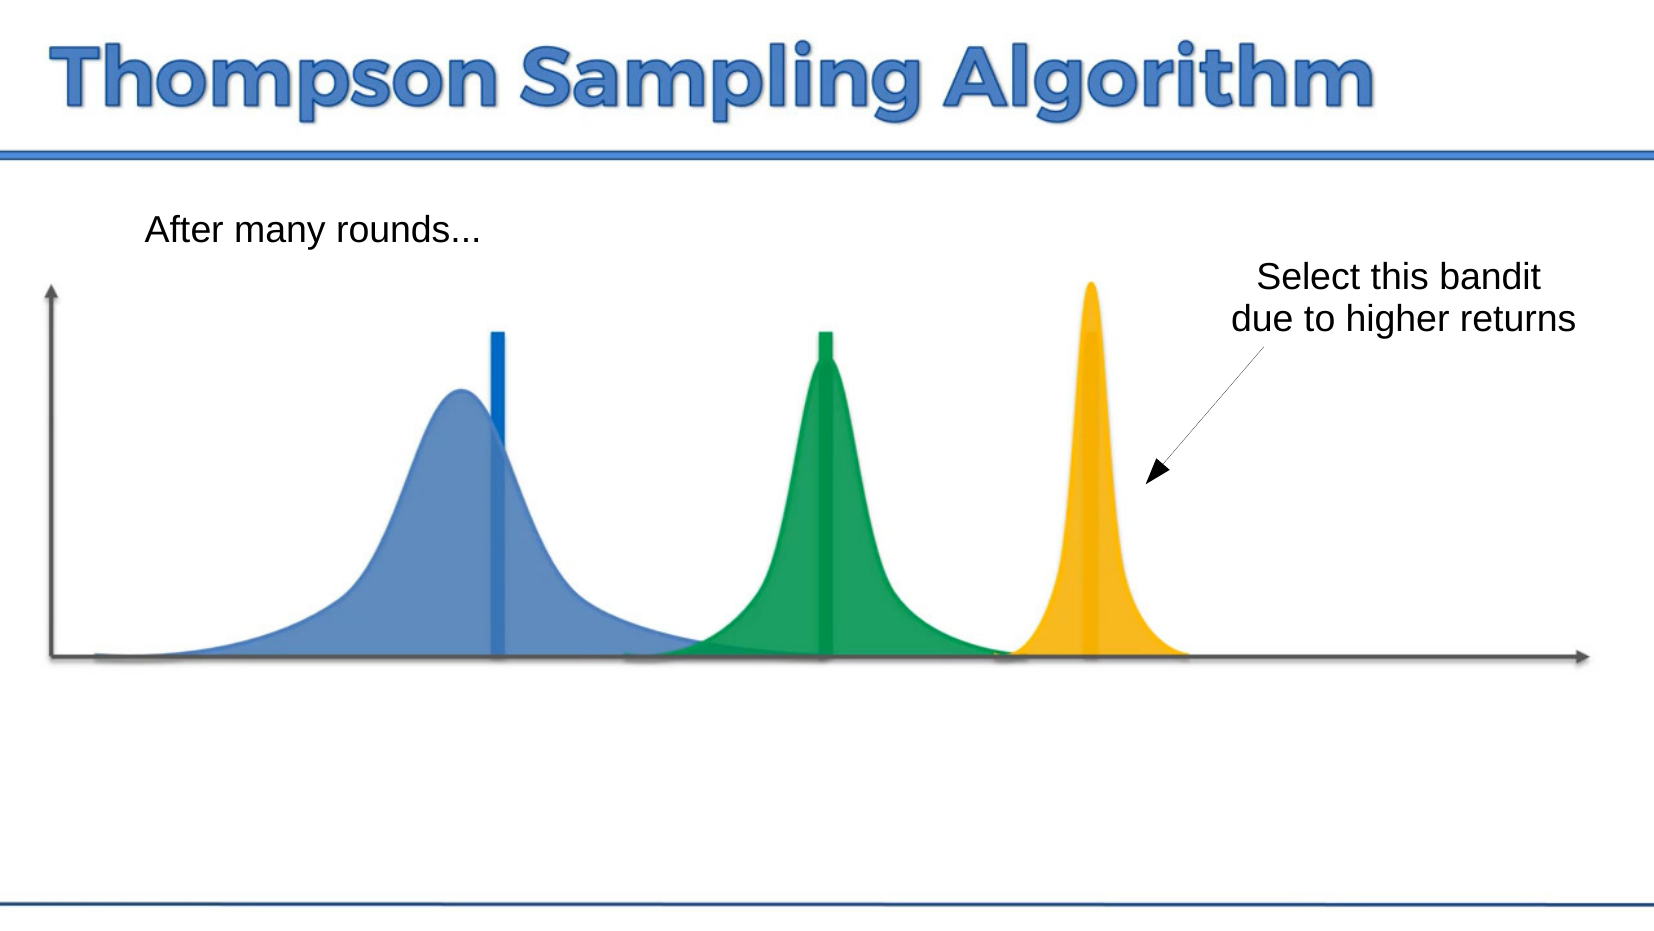

After many rounds...
Select this bandit
due to higher returns